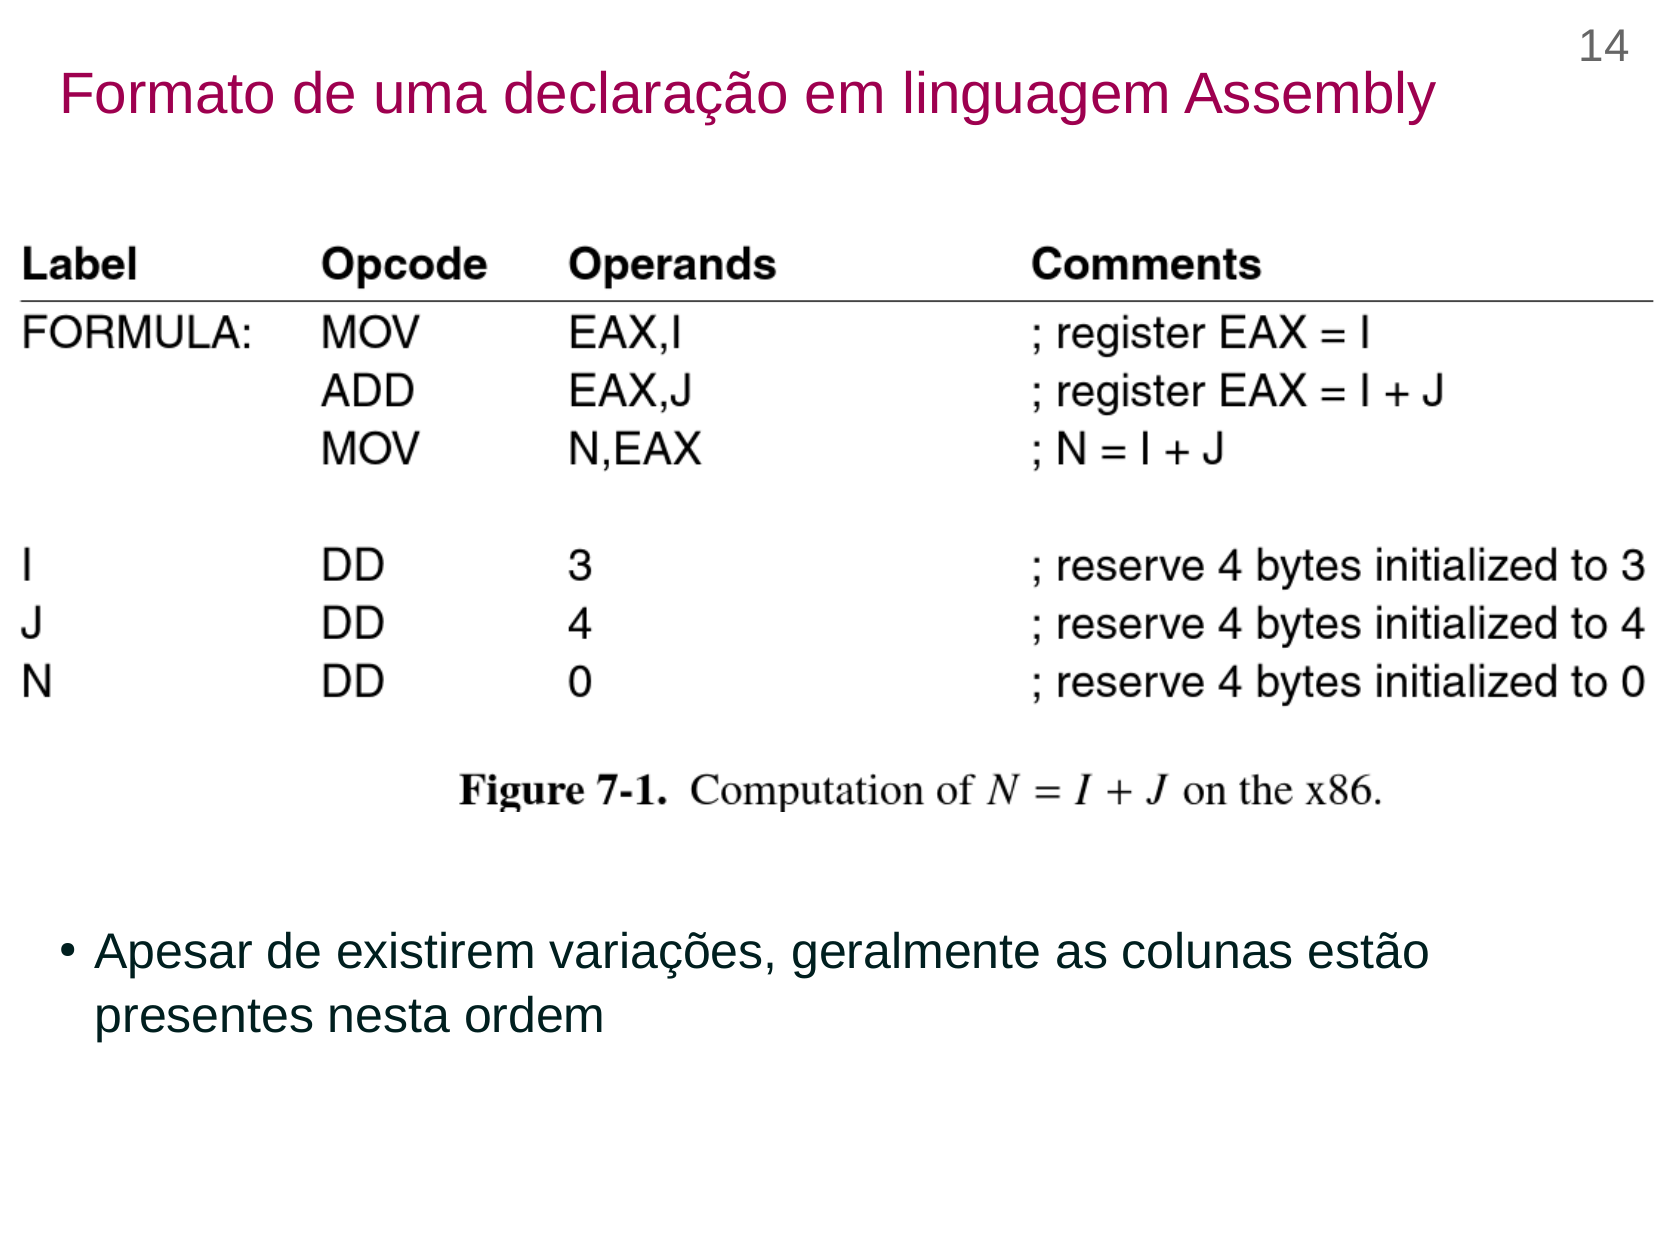

14
# Formato de uma declaração em linguagem Assembly
Apesar de existirem variações, geralmente as colunas estão presentes nesta ordem